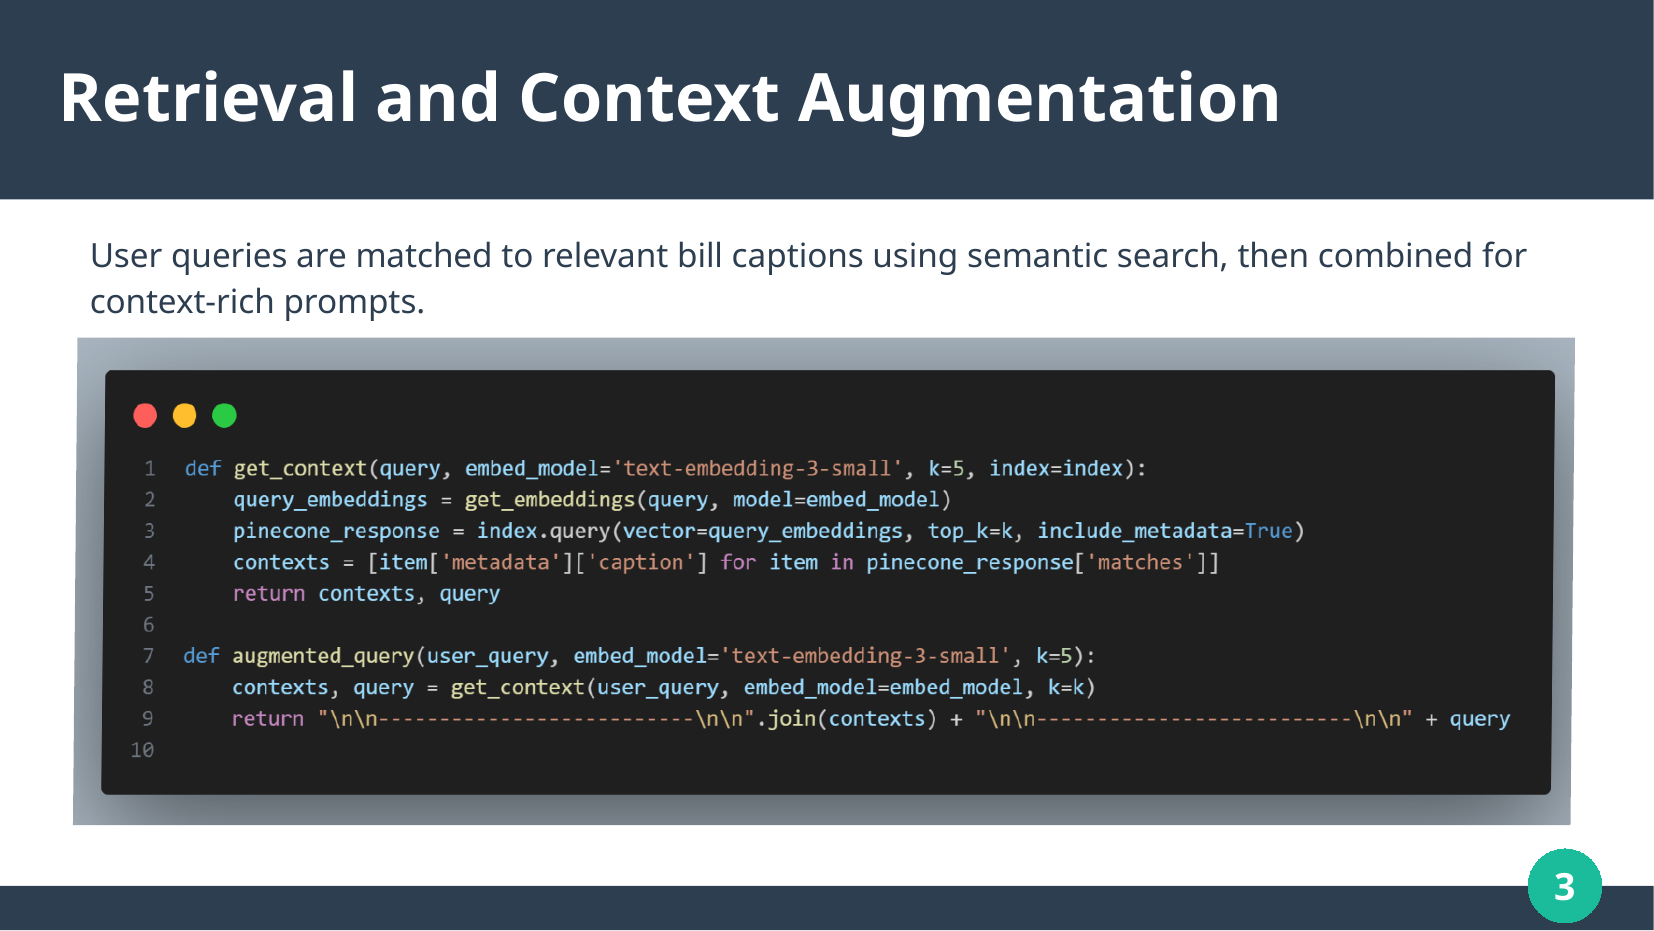

# Retrieval and Context Augmentation
User queries are matched to relevant bill captions using semantic search, then combined for context-rich prompts.
3